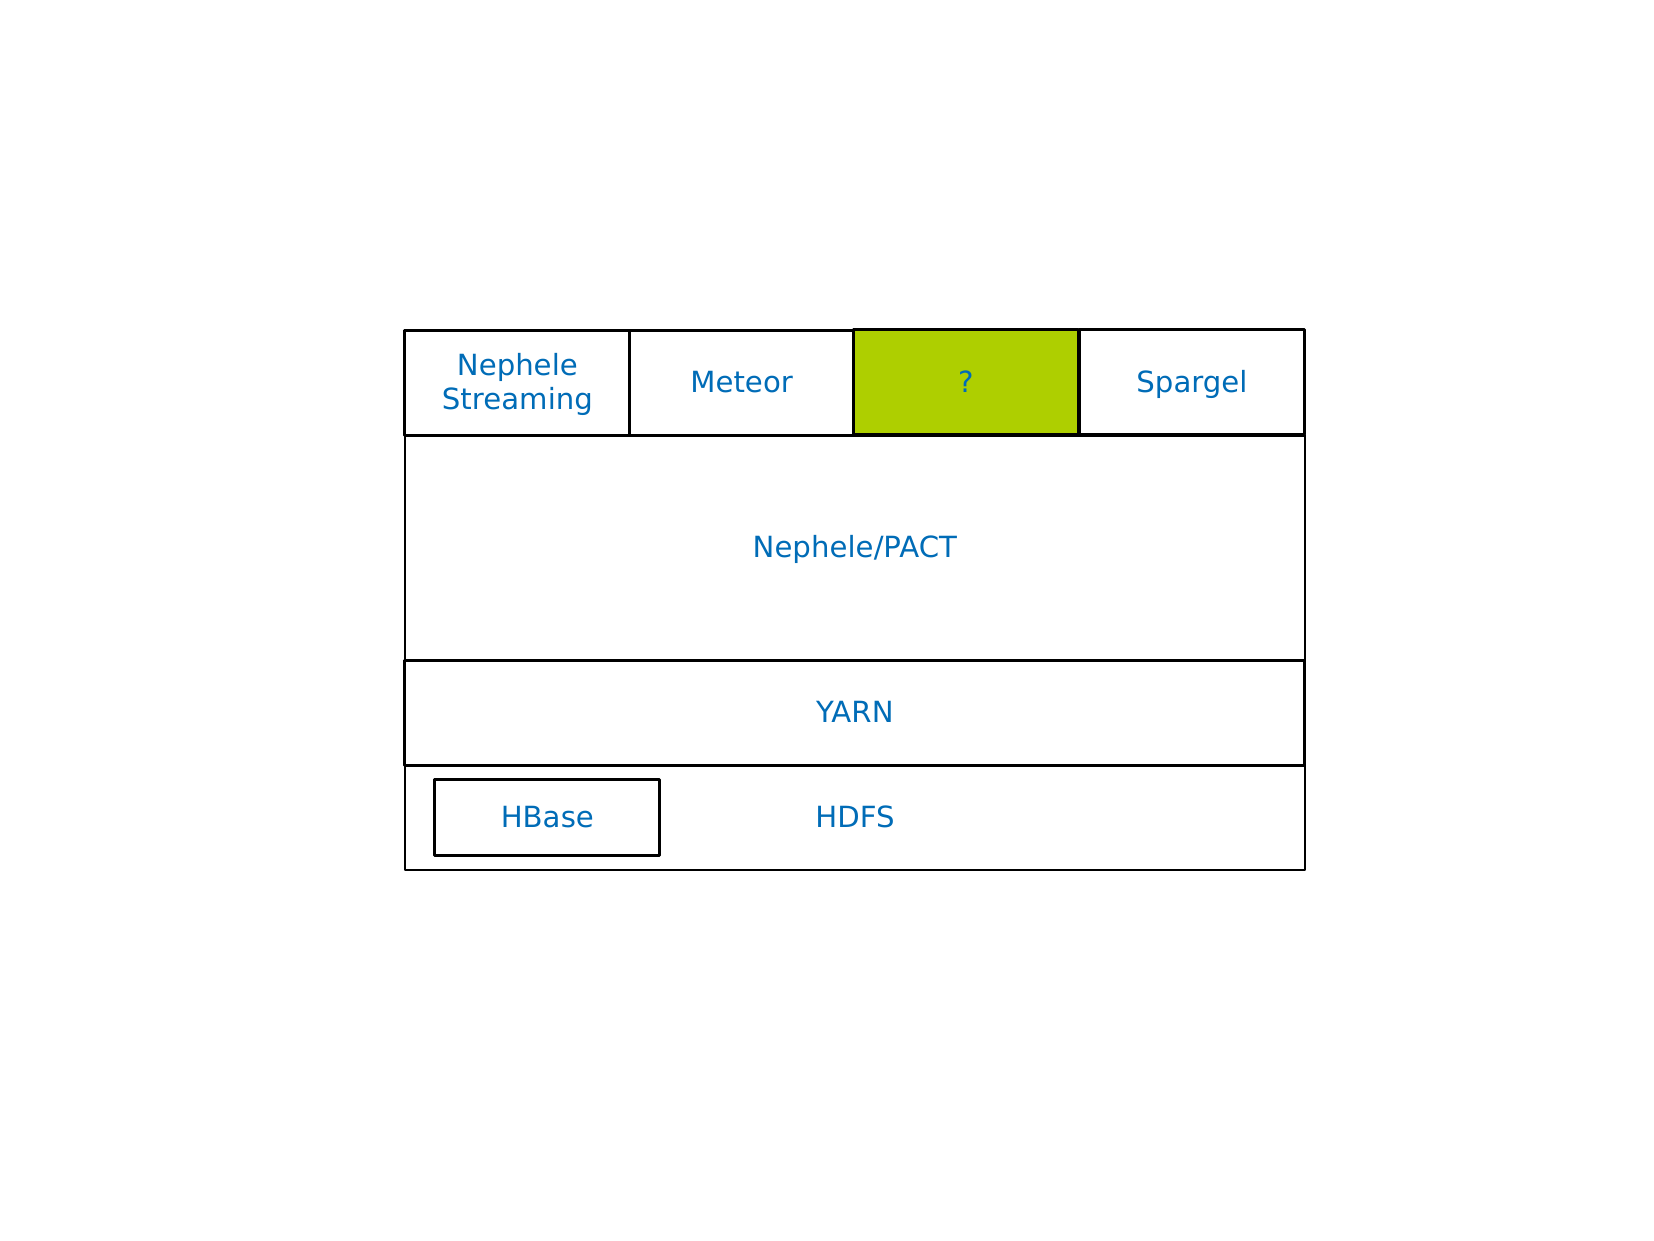

?
Spargel
Nephele
Streaming
Meteor
Nephele/PACT
YARN
HDFS
HBase